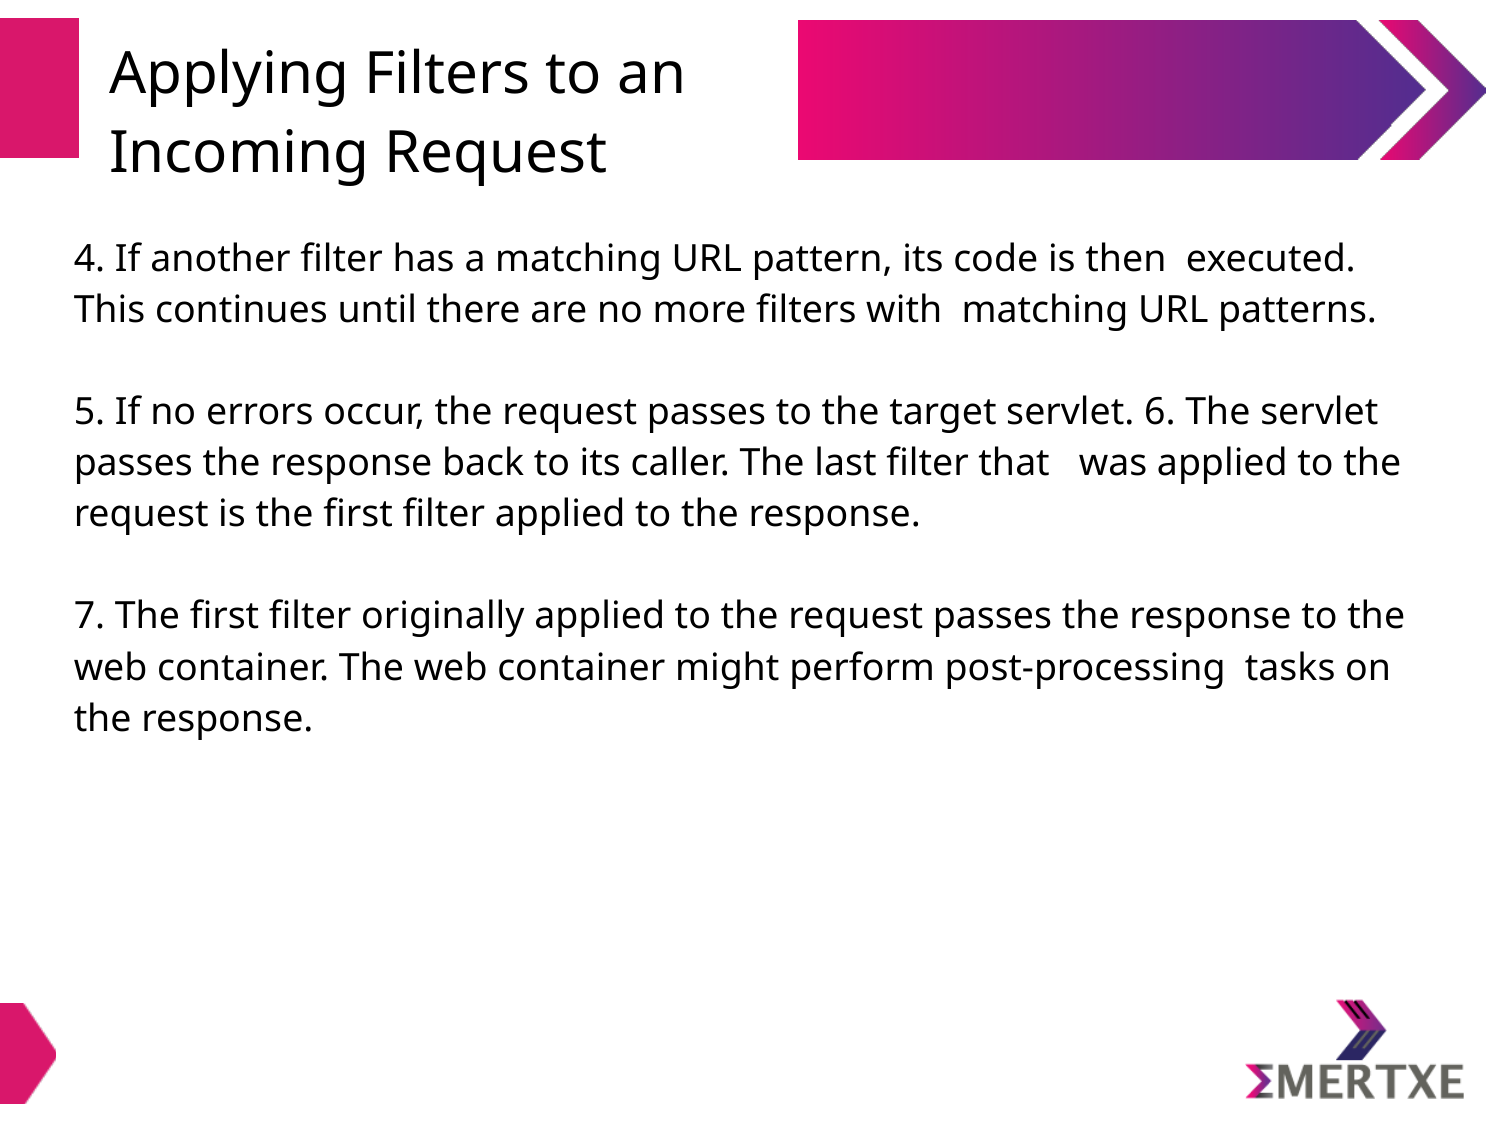

Applying Filters to an Incoming Request
4. If another filter has a matching URL pattern, its code is then executed. This continues until there are no more filters with matching URL patterns.
5. If no errors occur, the request passes to the target servlet. 6. The servlet passes the response back to its caller. The last filter that was applied to the request is the first filter applied to the response.
7. The first filter originally applied to the request passes the response to the web container. The web container might perform post-processing tasks on the response.